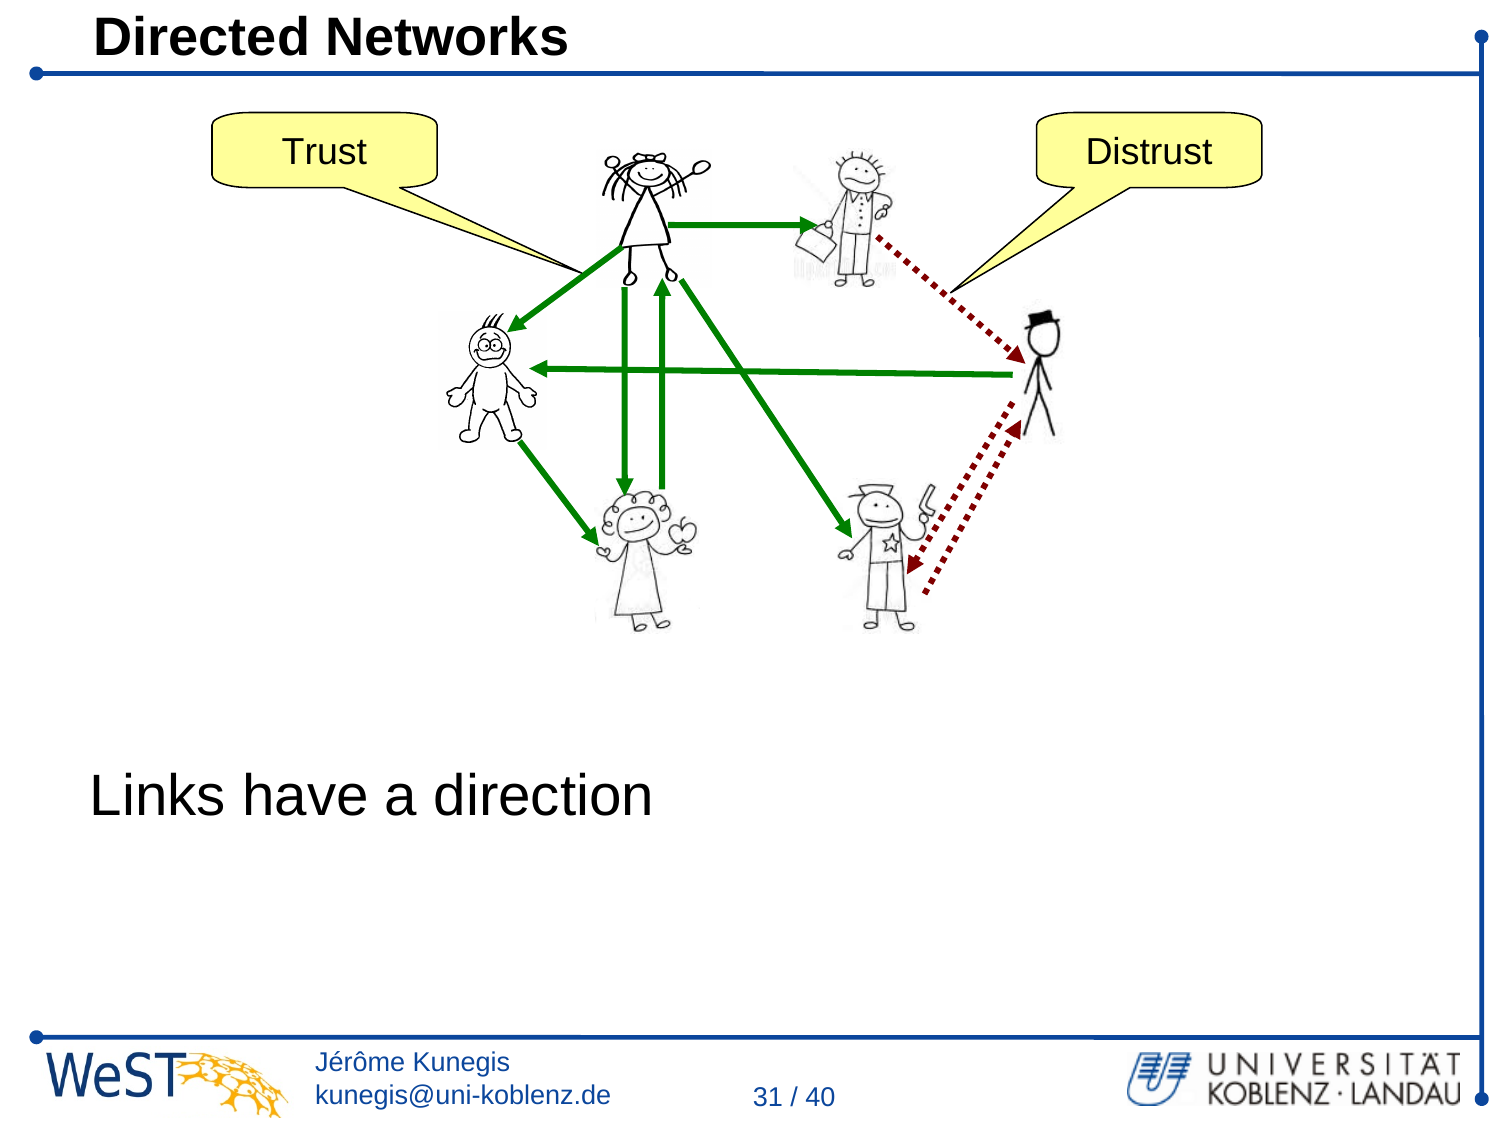

Directed Networks
Trust
Distrust
Links have a direction